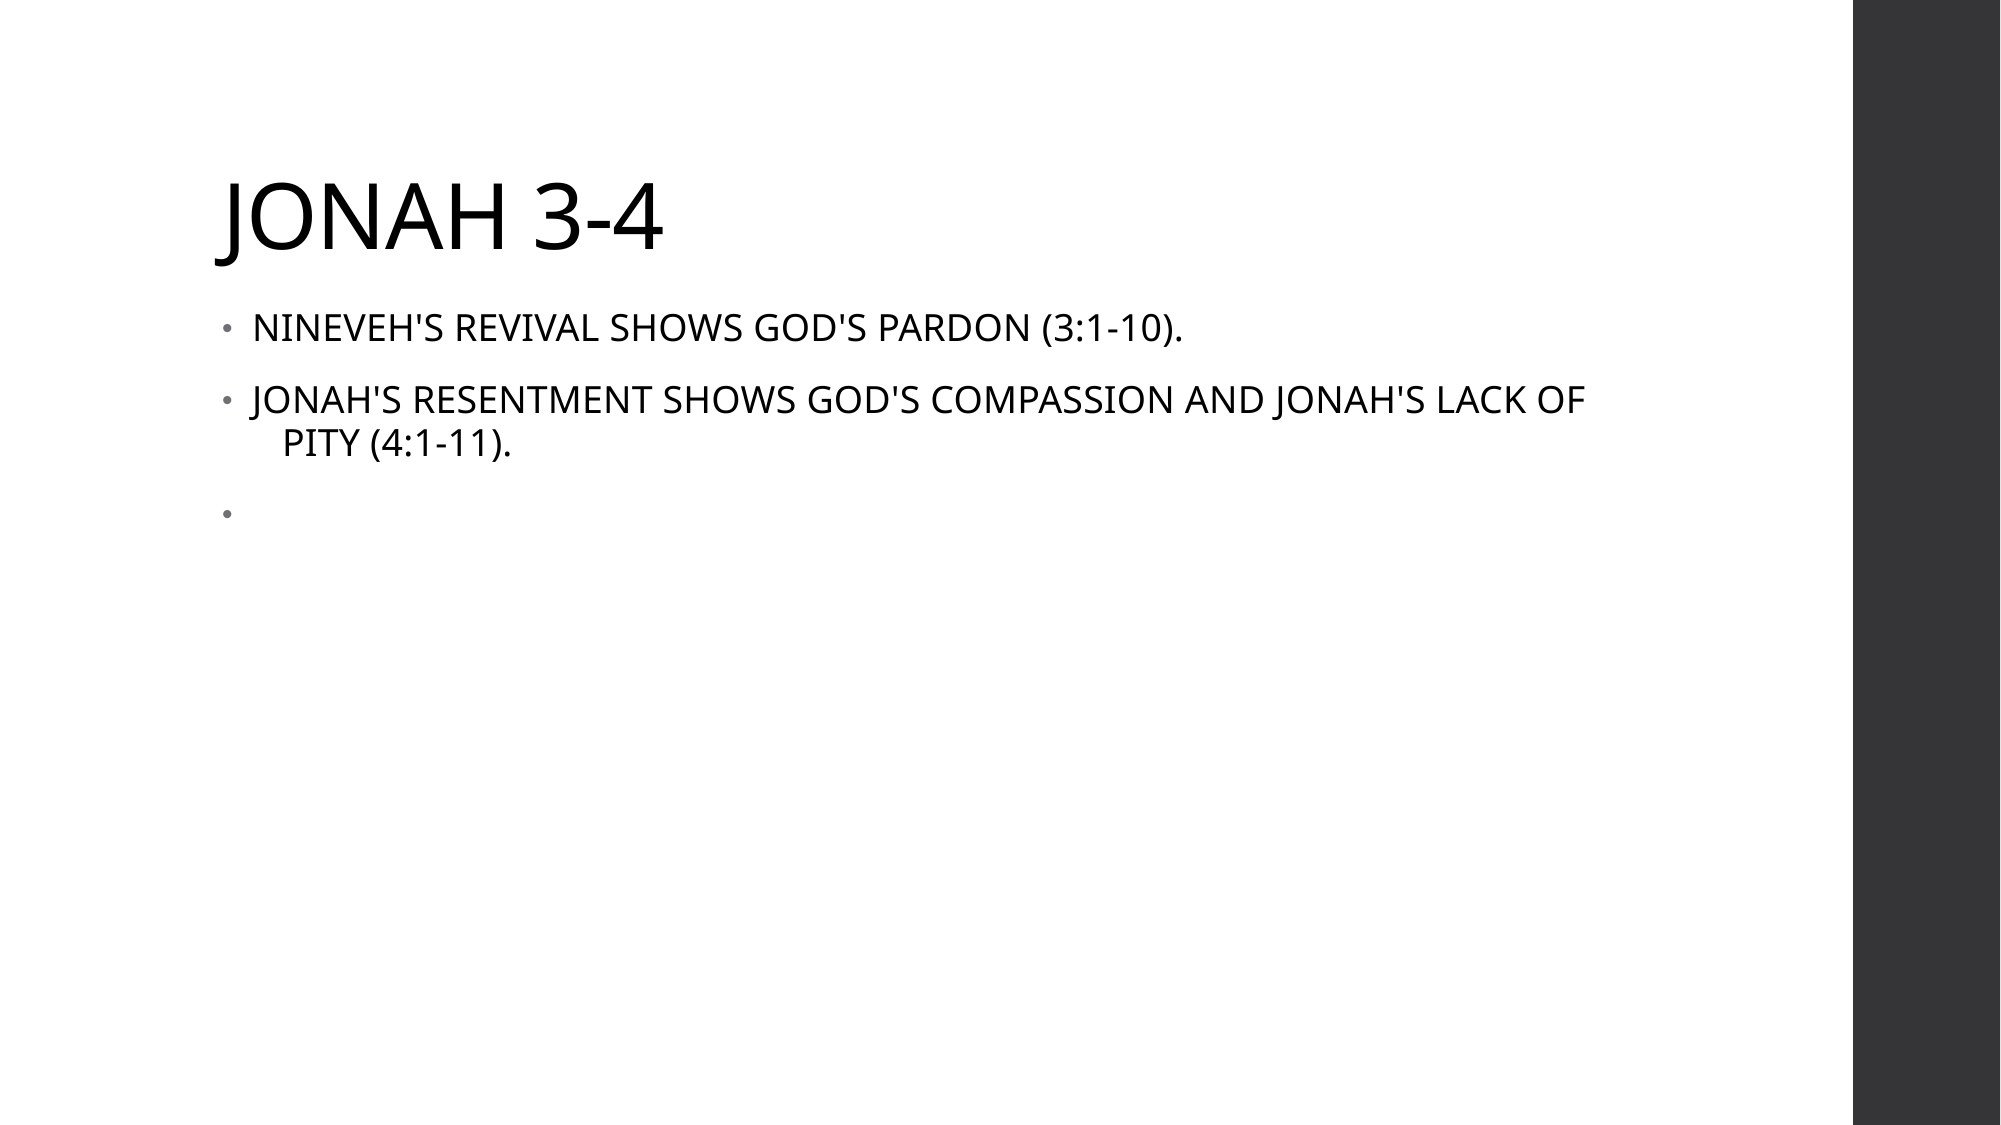

# JONAH 3-4
NINEVEH'S REVIVAL SHOWS GOD'S PARDON (3:1-10).
JONAH'S RESENTMENT SHOWS GOD'S COMPASSION AND JONAH'S LACK OF PITY (4:1-11).